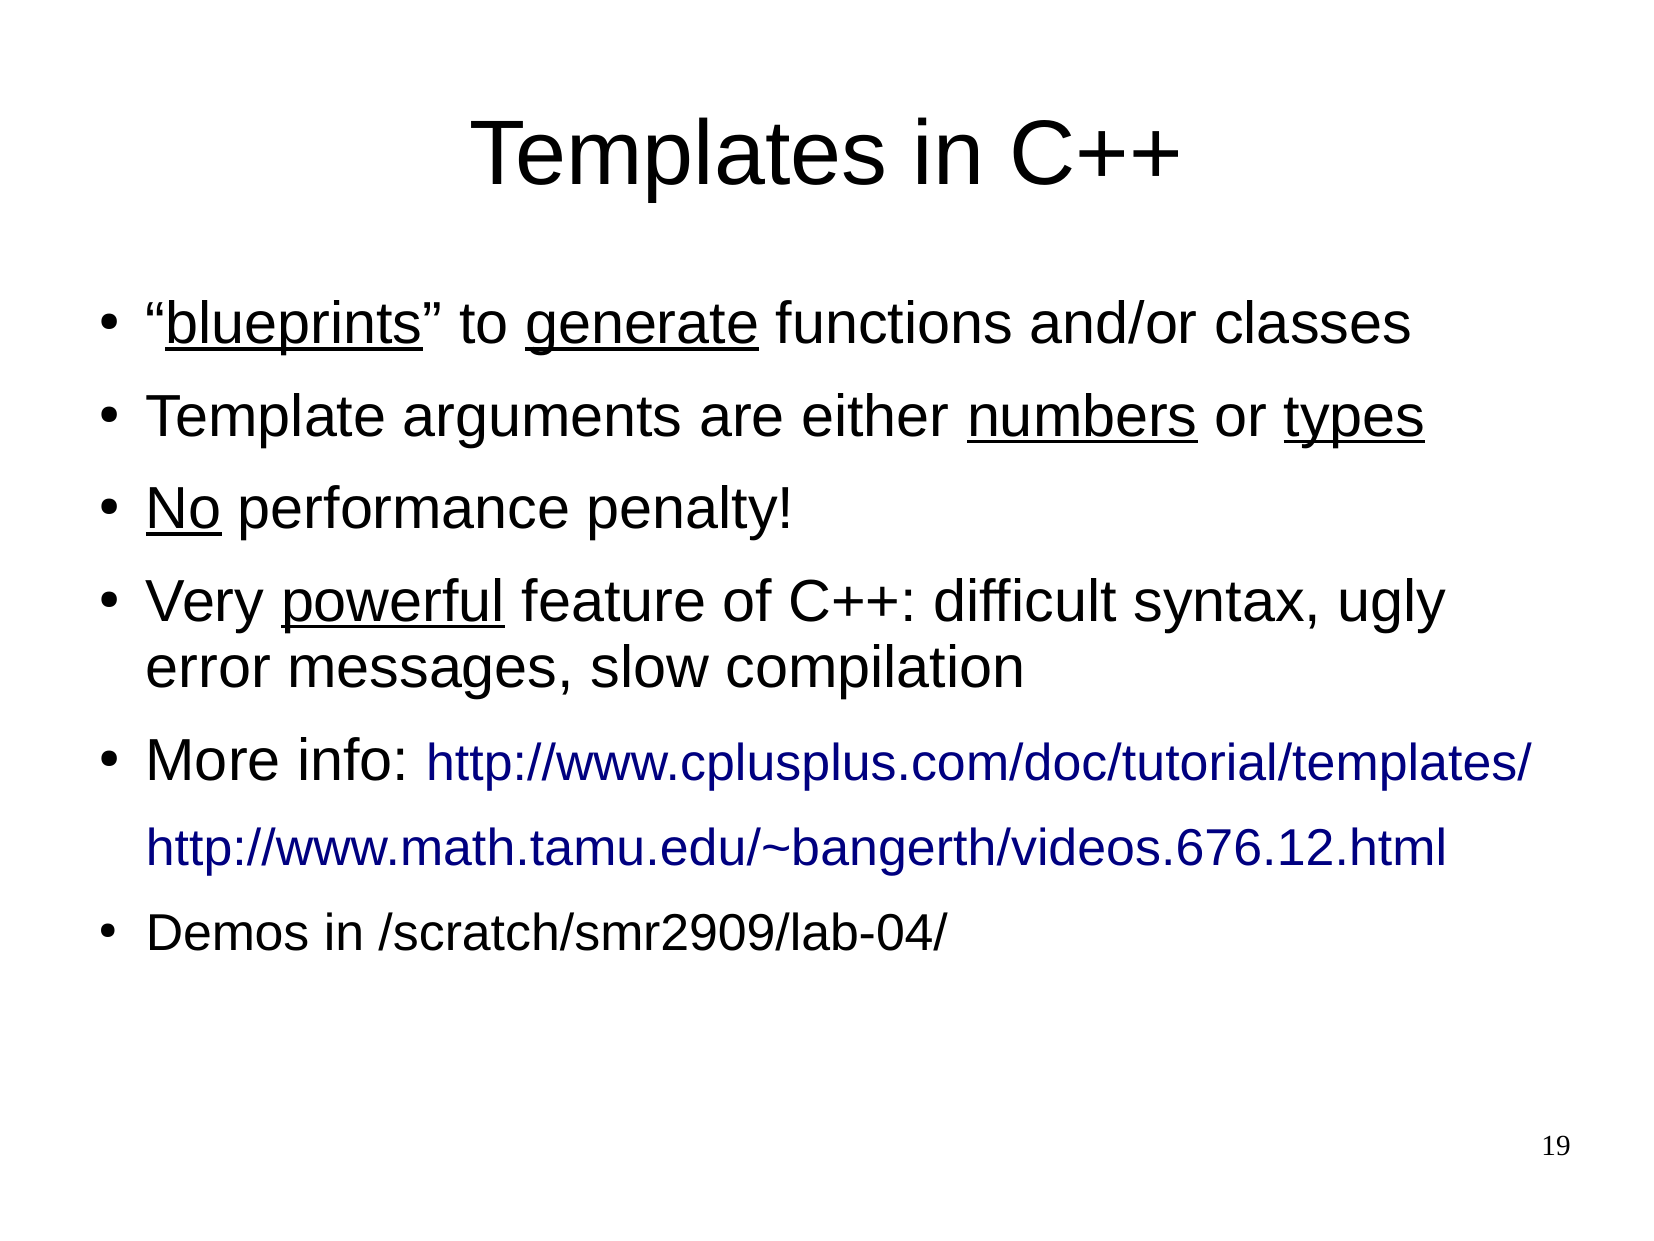

# Templates in C++
“blueprints” to generate functions and/or classes
Template arguments are either numbers or types
No performance penalty!
Very powerful feature of C++: difficult syntax, ugly error messages, slow compilation
More info: http://www.cplusplus.com/doc/tutorial/templates/
http://www.math.tamu.edu/~bangerth/videos.676.12.html
Demos in /scratch/smr2909/lab-04/
19